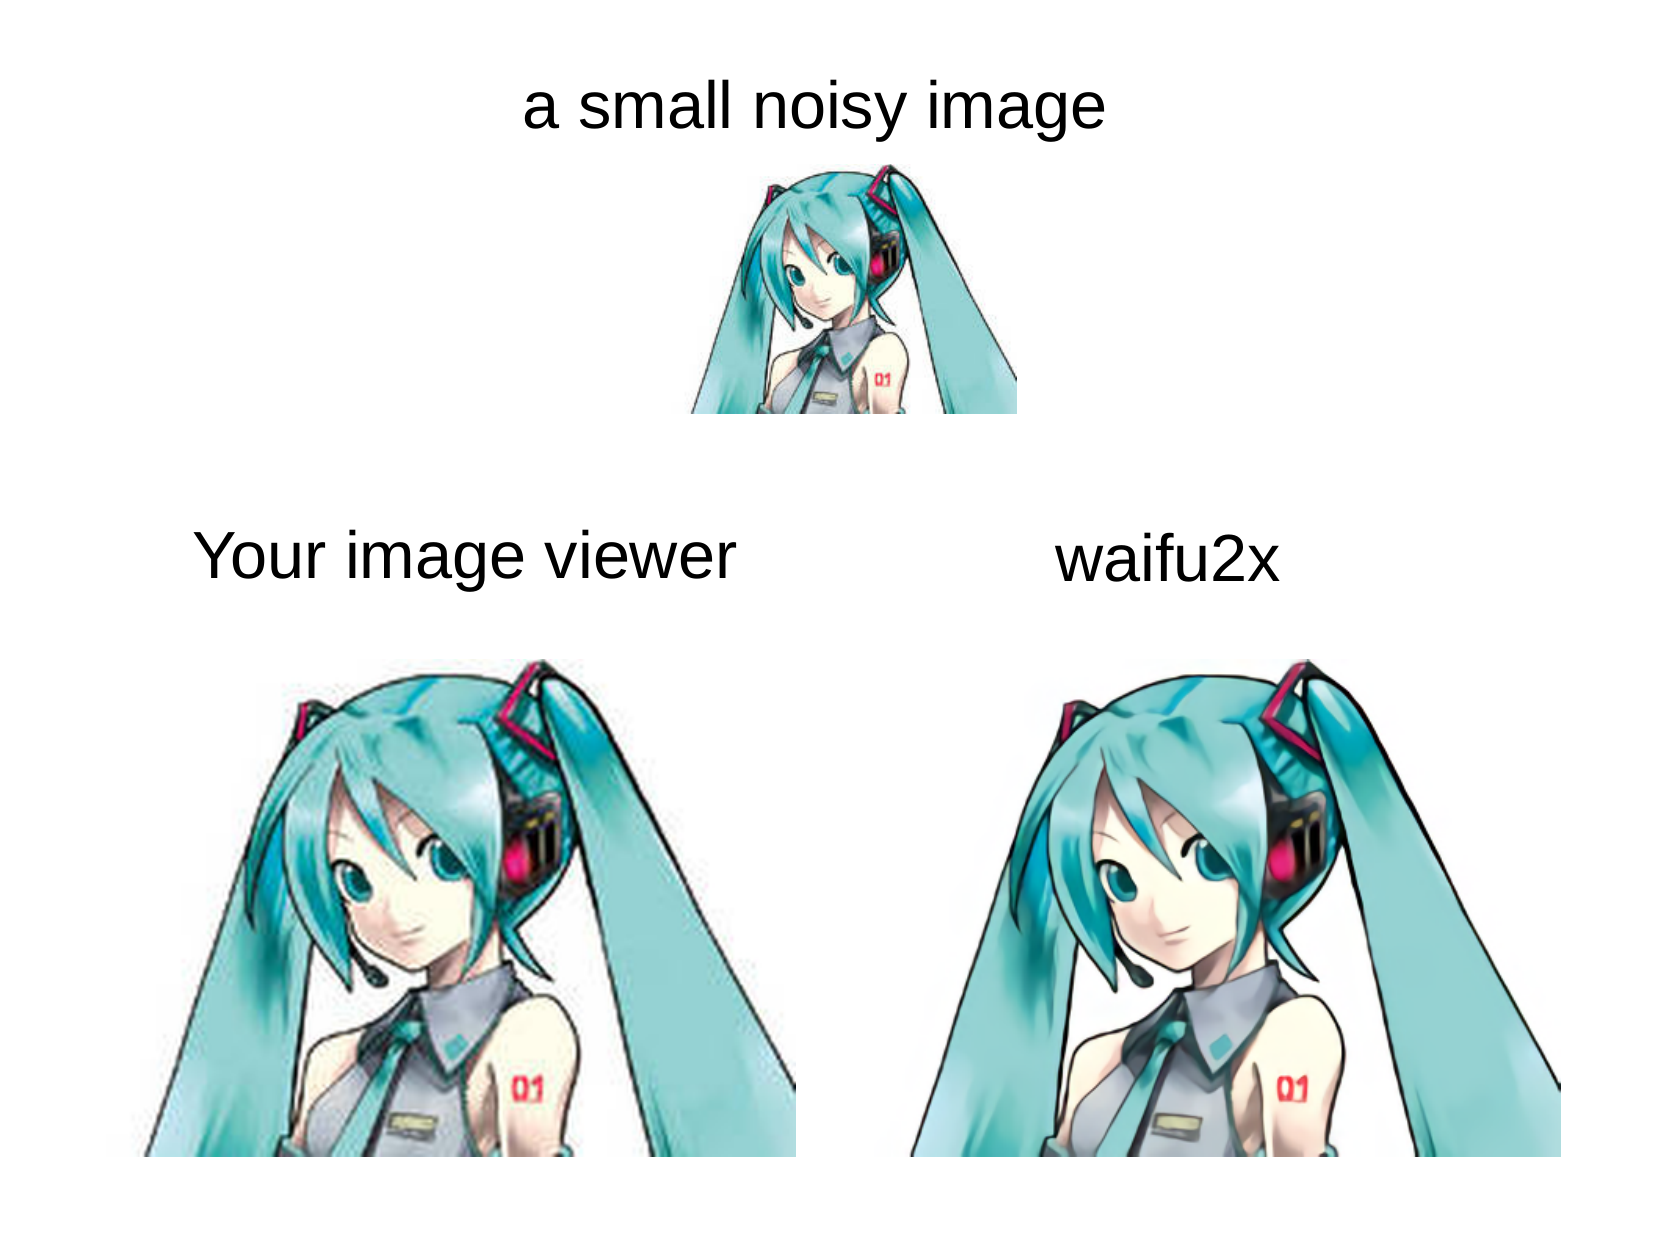

# a small noisy image
Your image viewer
waifu2x